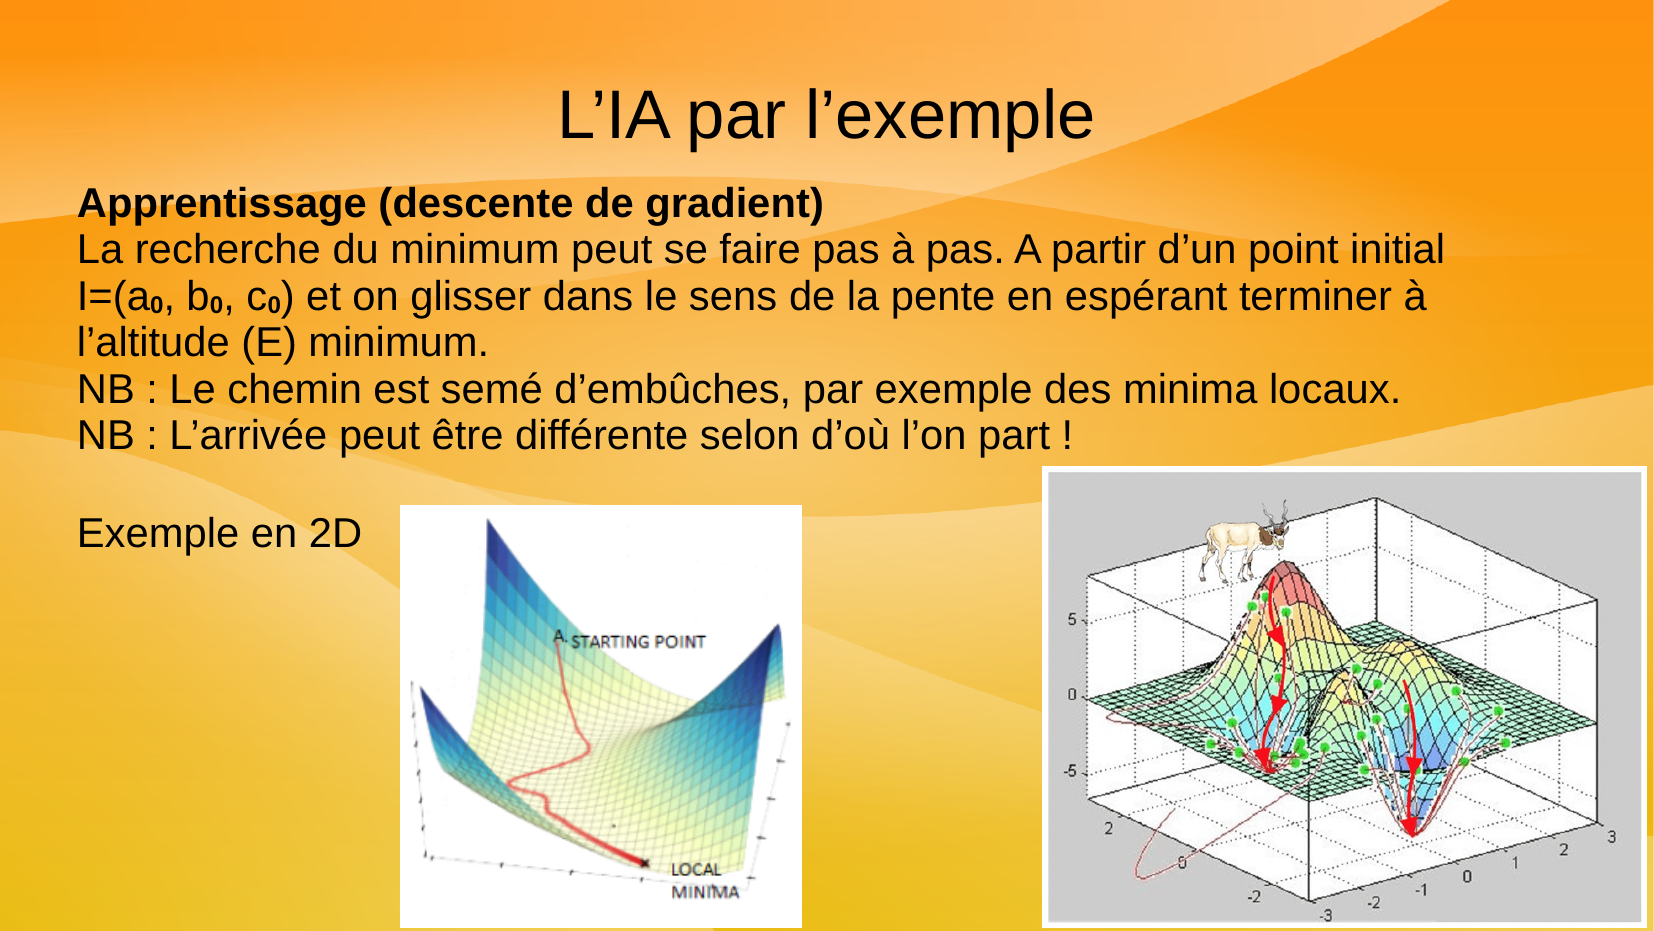

# L’IA par l’exemple
Apprentissage (descente de gradient)
La recherche du minimum peut se faire pas à pas. A partir d’un point initial
I=(a0, b0, c0) et on glisser dans le sens de la pente en espérant terminer à l’altitude (E) minimum.
NB : Le chemin est semé d’embûches, par exemple des minima locaux.
NB : L’arrivée peut être différente selon d’où l’on part !
Exemple en 2D